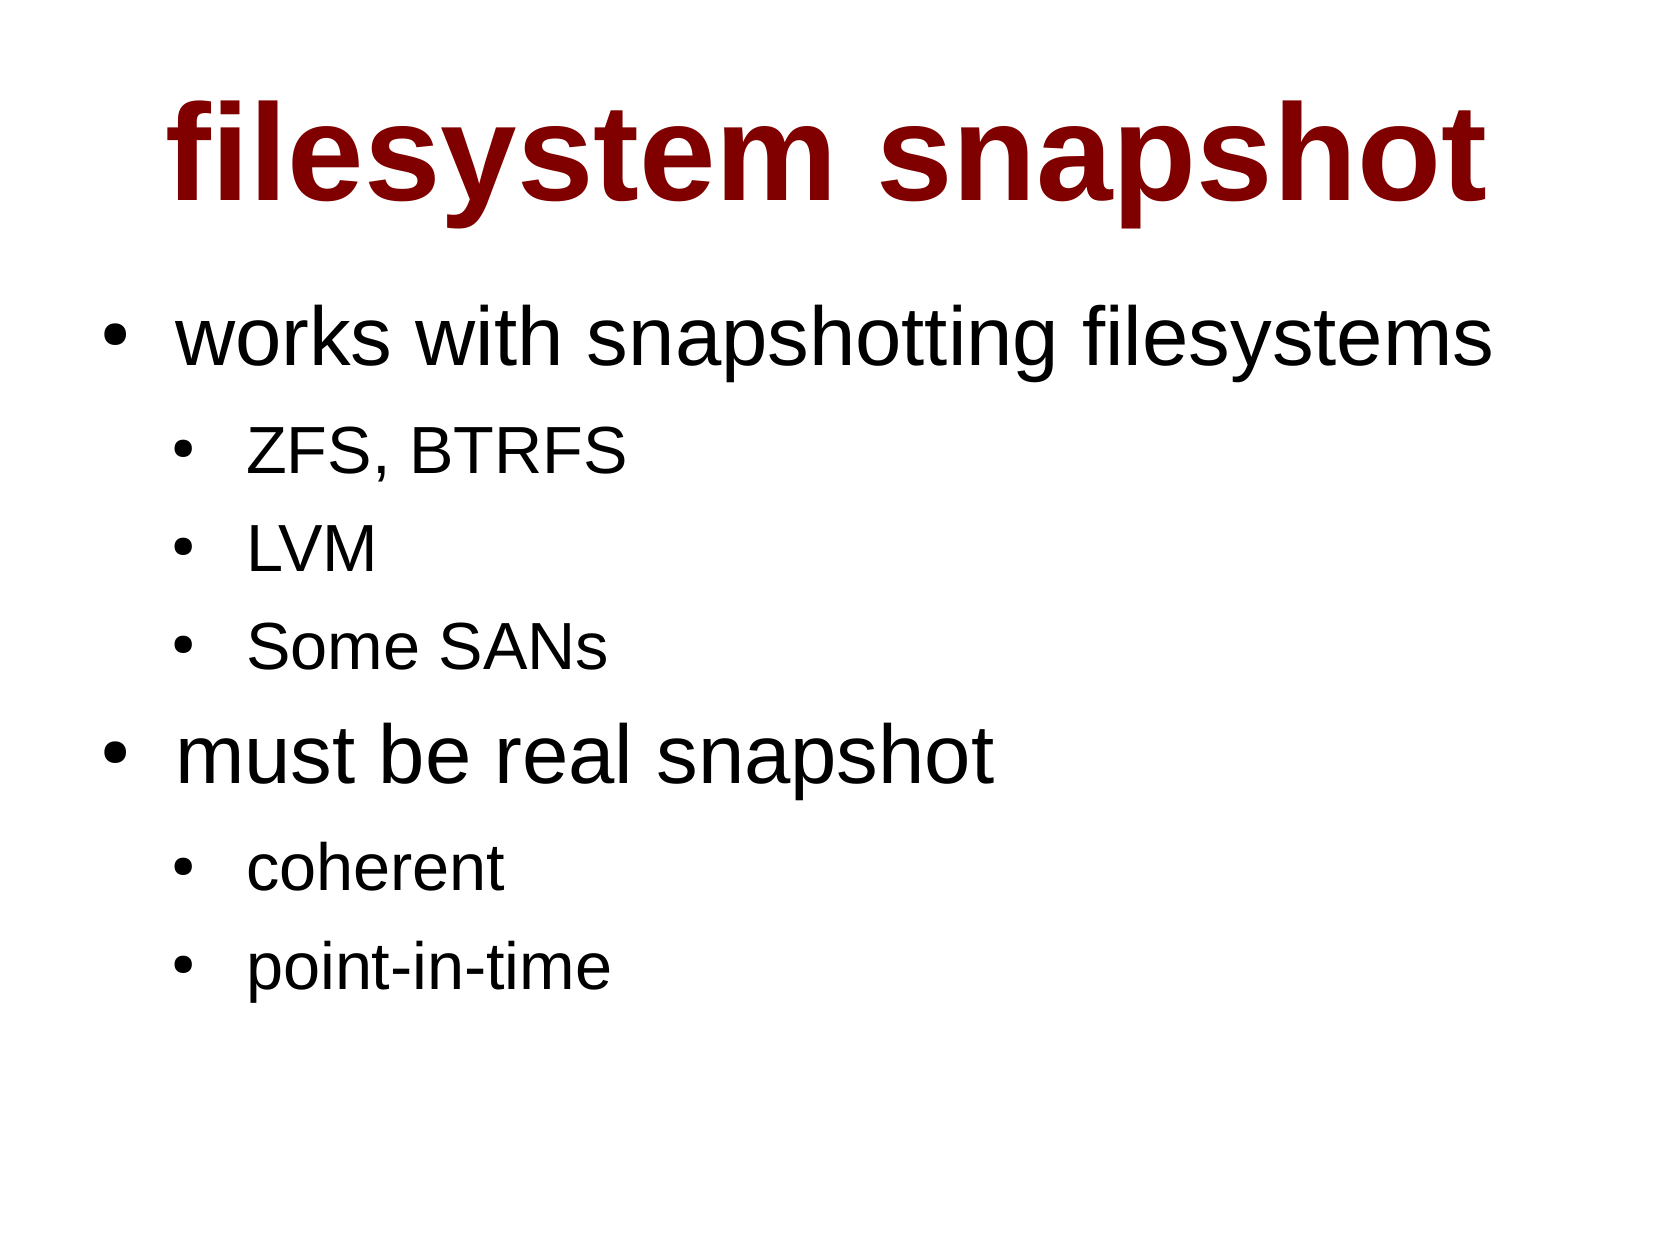

# filesystem snapshot
works with snapshotting filesystems
ZFS, BTRFS
LVM
Some SANs
must be real snapshot
coherent
point-in-time